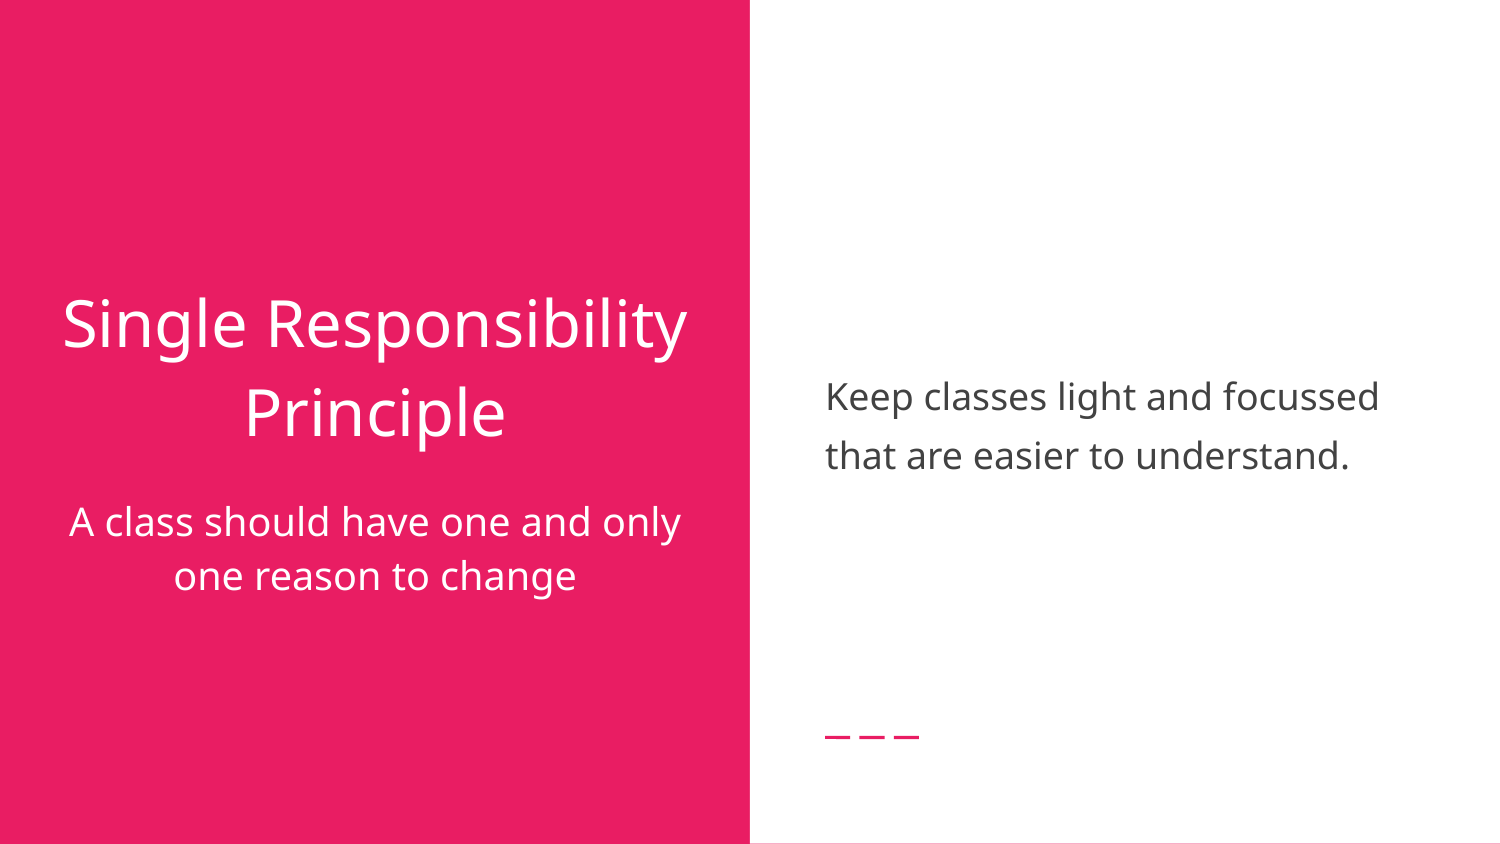

Keep classes light and focussed that are easier to understand.
# Single Responsibility Principle
A class should have one and only one reason to change